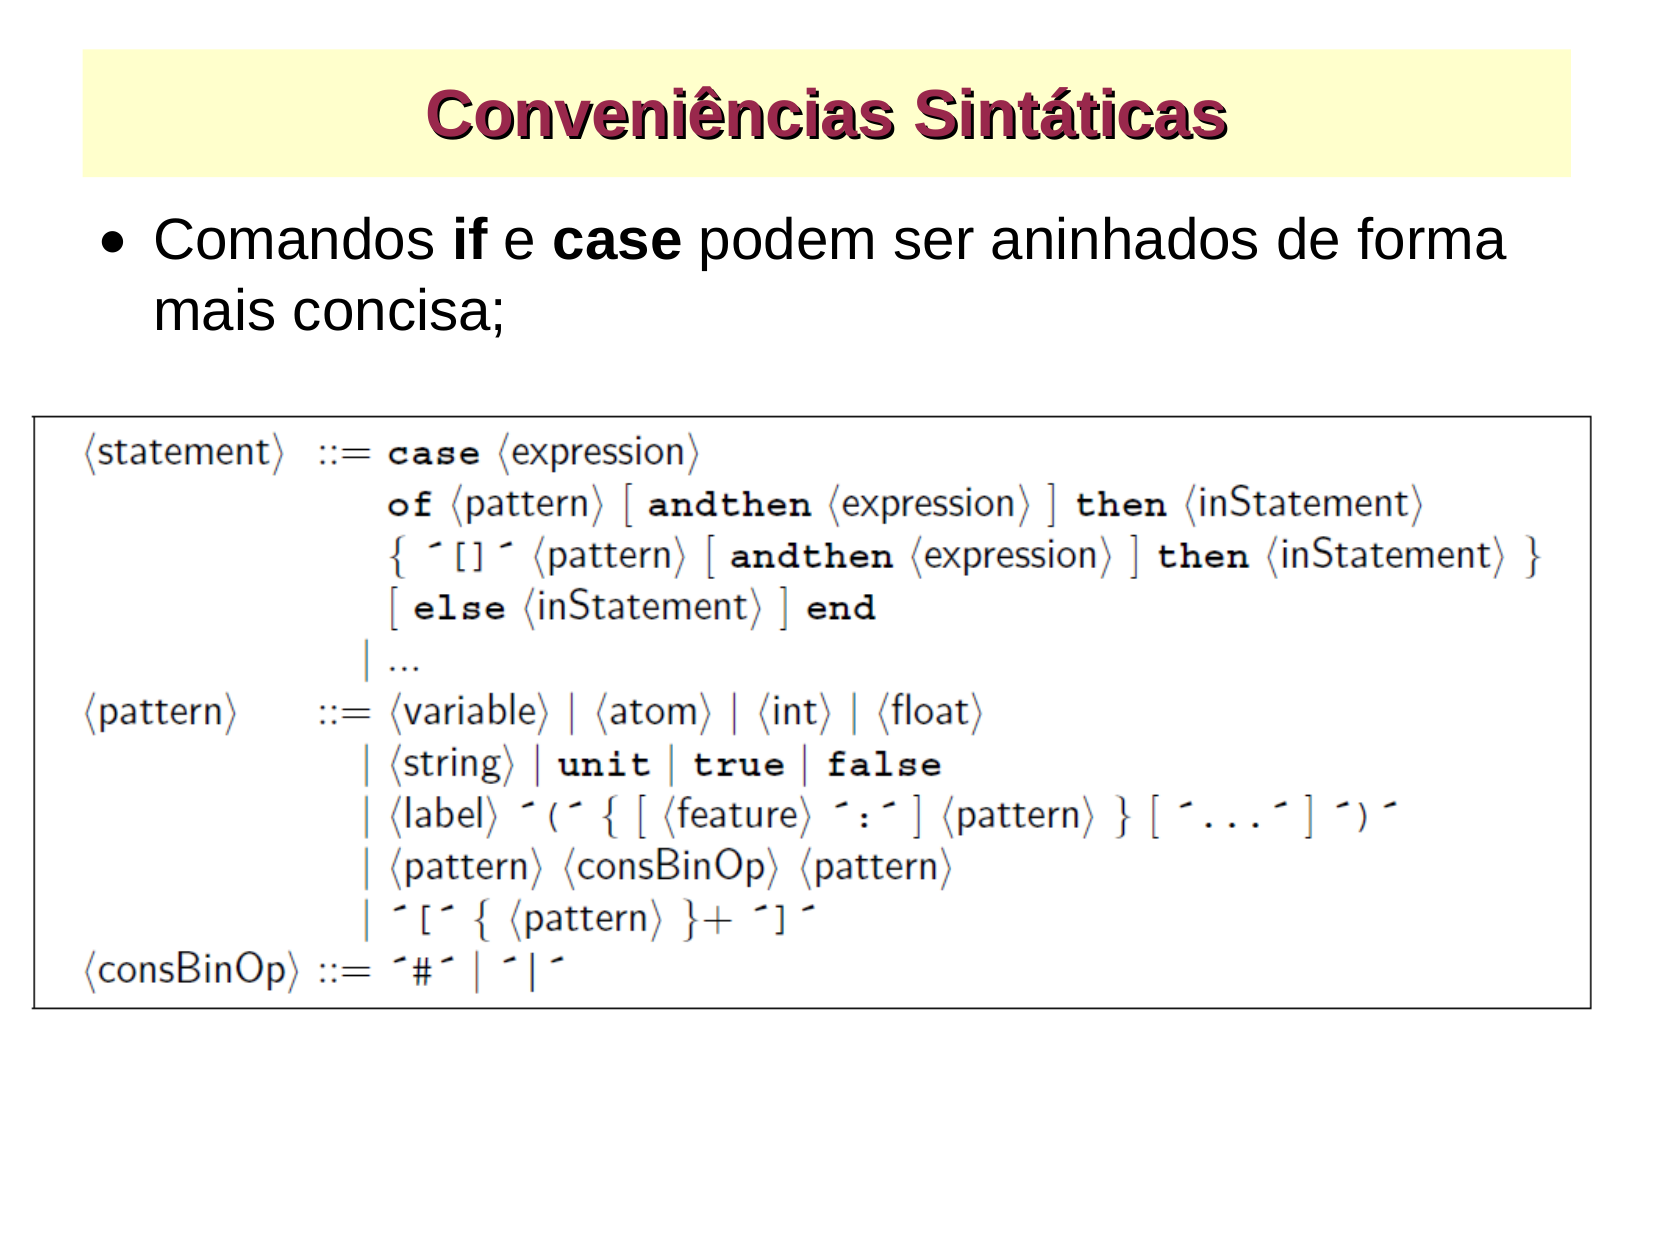

# Conveniências Sintáticas
Comandos if e case podem ser aninhados de forma mais concisa;